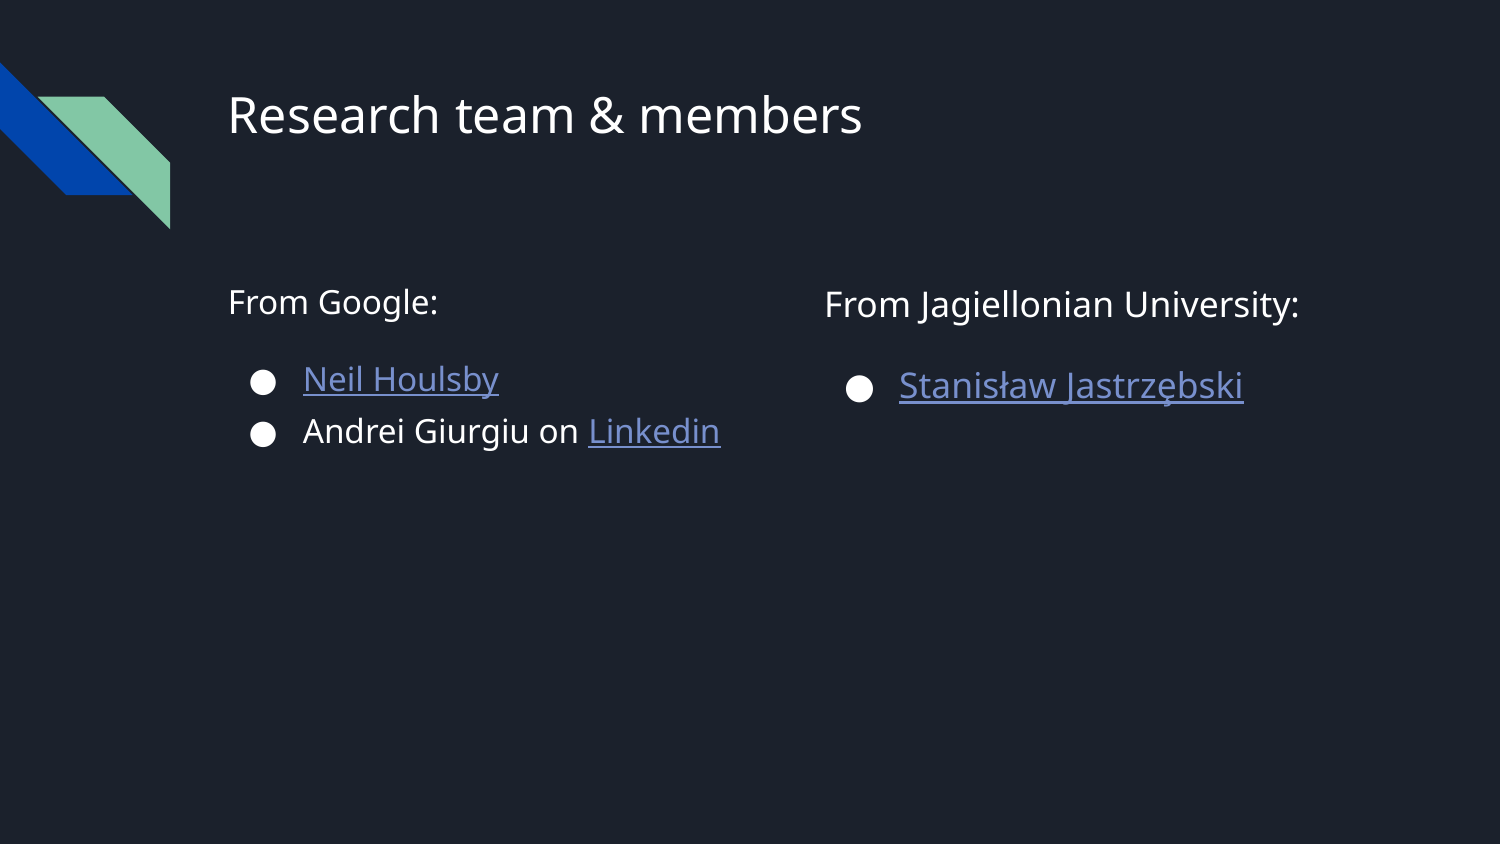

# Research team & members
From Google:
Neil Houlsby
Andrei Giurgiu on Linkedin
From Jagiellonian University:
Stanisław Jastrzȩbski